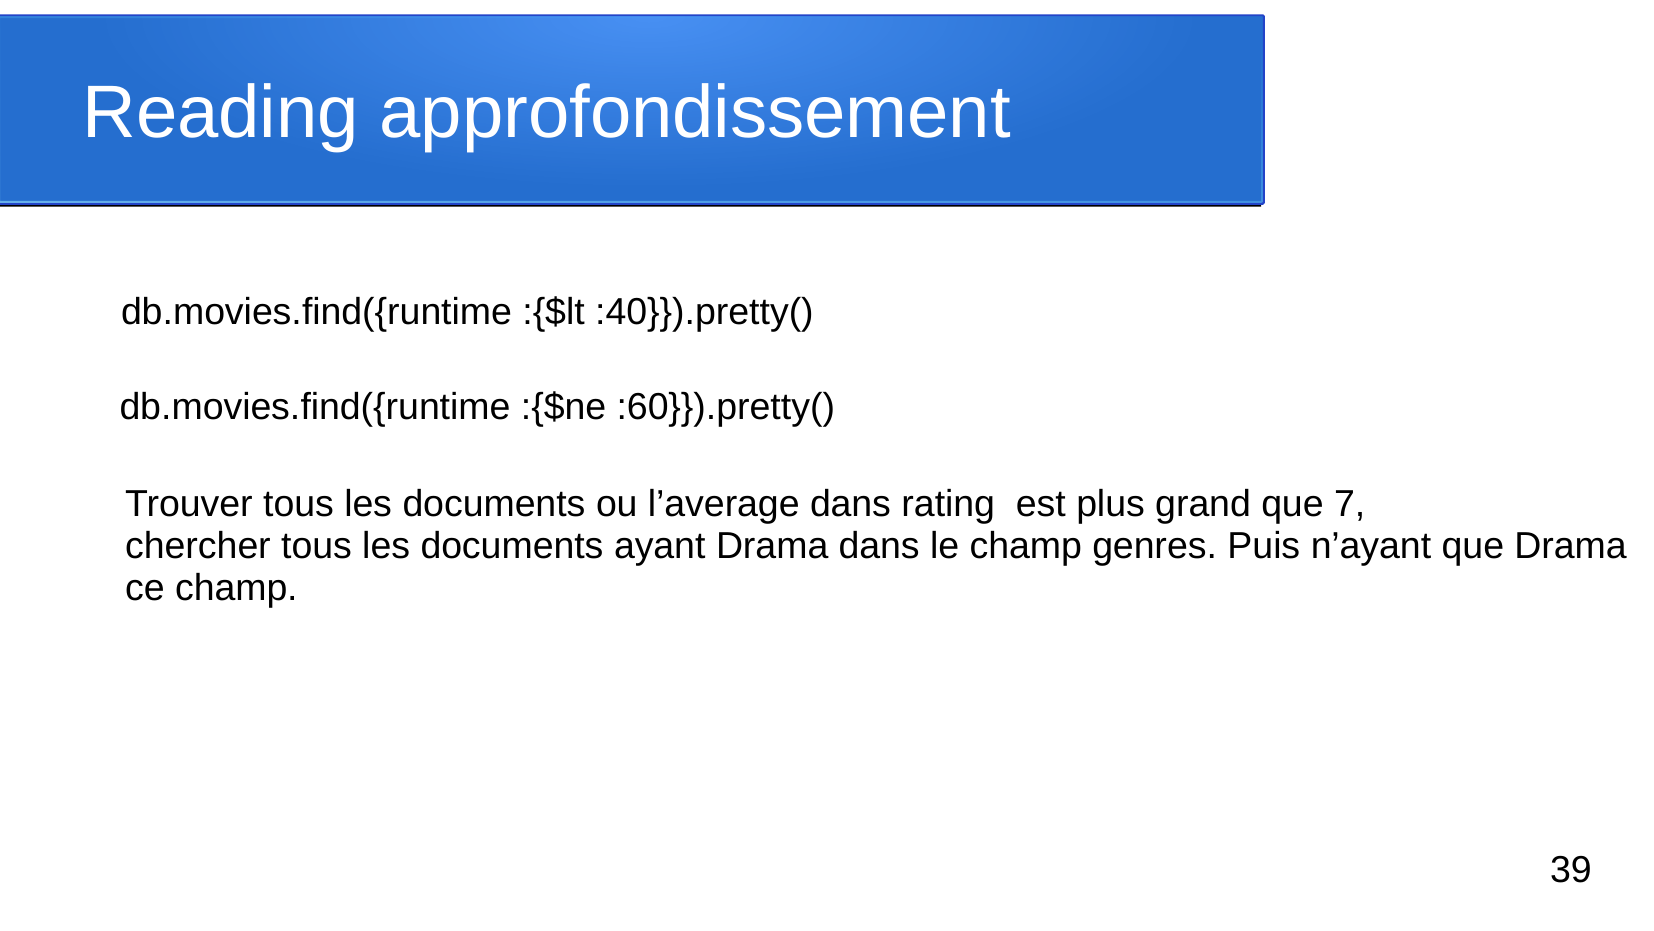

# Reading approfondissement
db.movies.find({runtime :{$lt :40}}).pretty()
db.movies.find({runtime :{$ne :60}}).pretty()
Trouver tous les documents ou l’average dans rating est plus grand que 7,
chercher tous les documents ayant Drama dans le champ genres. Puis n’ayant que Drama
ce champ.
39